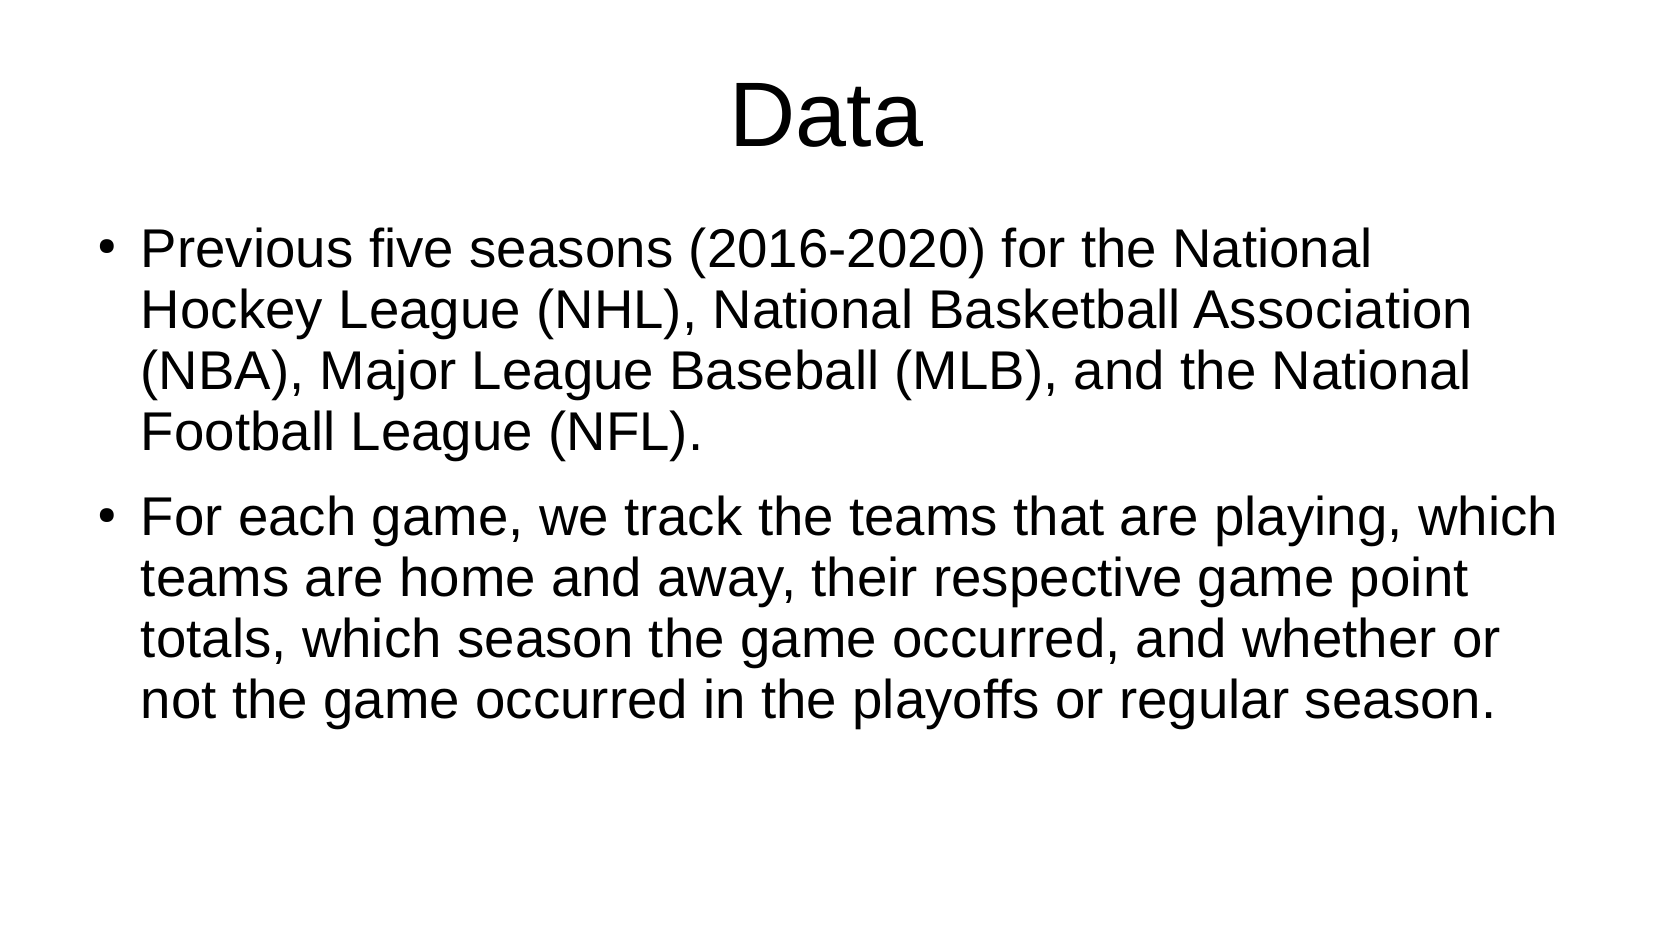

# Data
Previous five seasons (2016-2020) for the National Hockey League (NHL), National Basketball Association (NBA), Major League Baseball (MLB), and the National Football League (NFL).
For each game, we track the teams that are playing, which teams are home and away, their respective game point totals, which season the game occurred, and whether or not the game occurred in the playoffs or regular season.